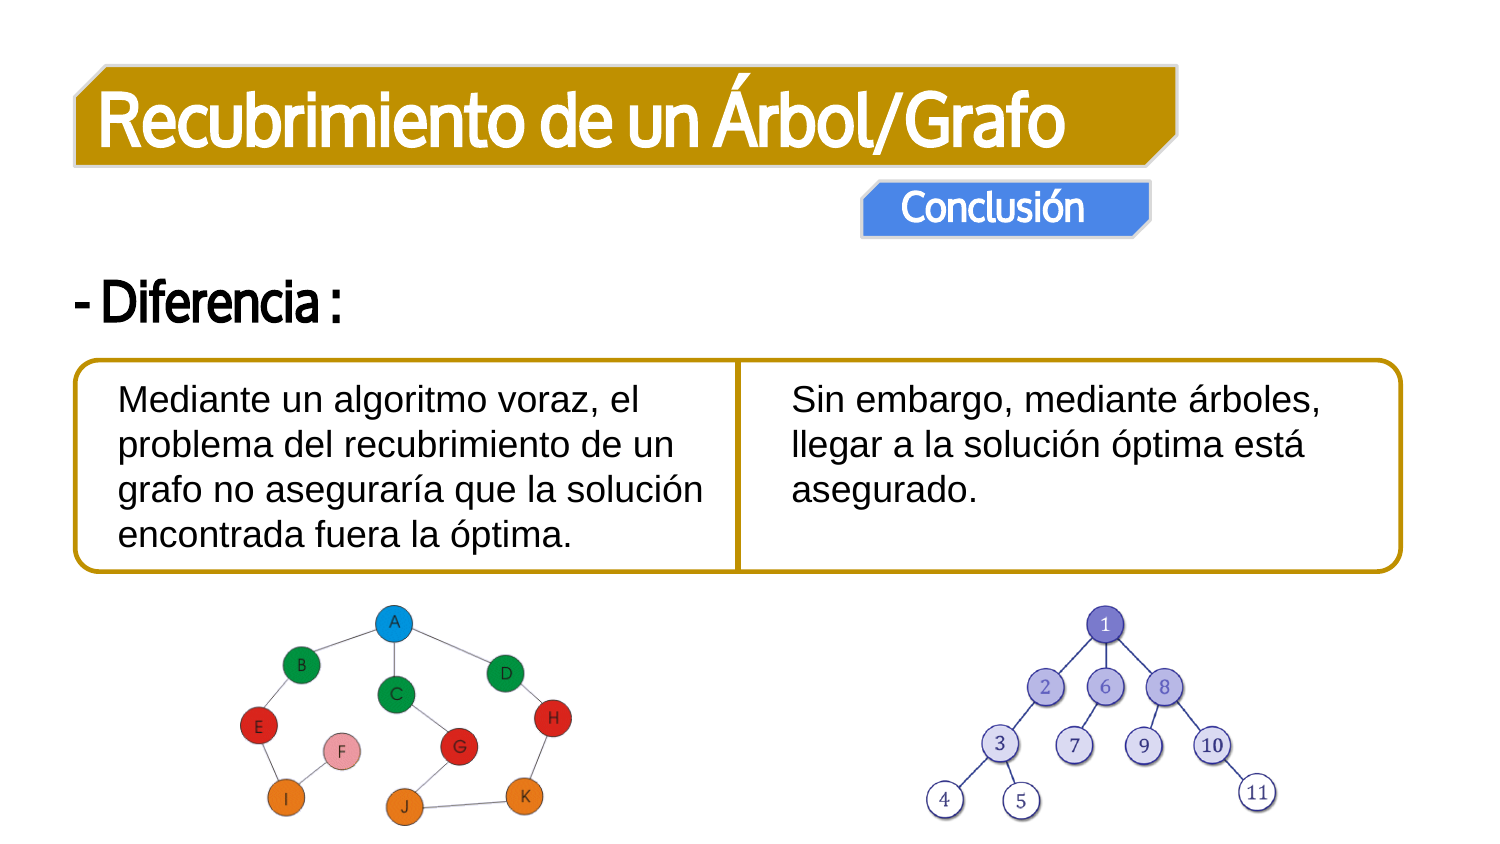

Mediante un algoritmo voraz, el problema del recubrimiento de un grafo no aseguraría que la solución encontrada fuera la óptima.
Sin embargo, mediante árboles, llegar a la solución óptima está asegurado.